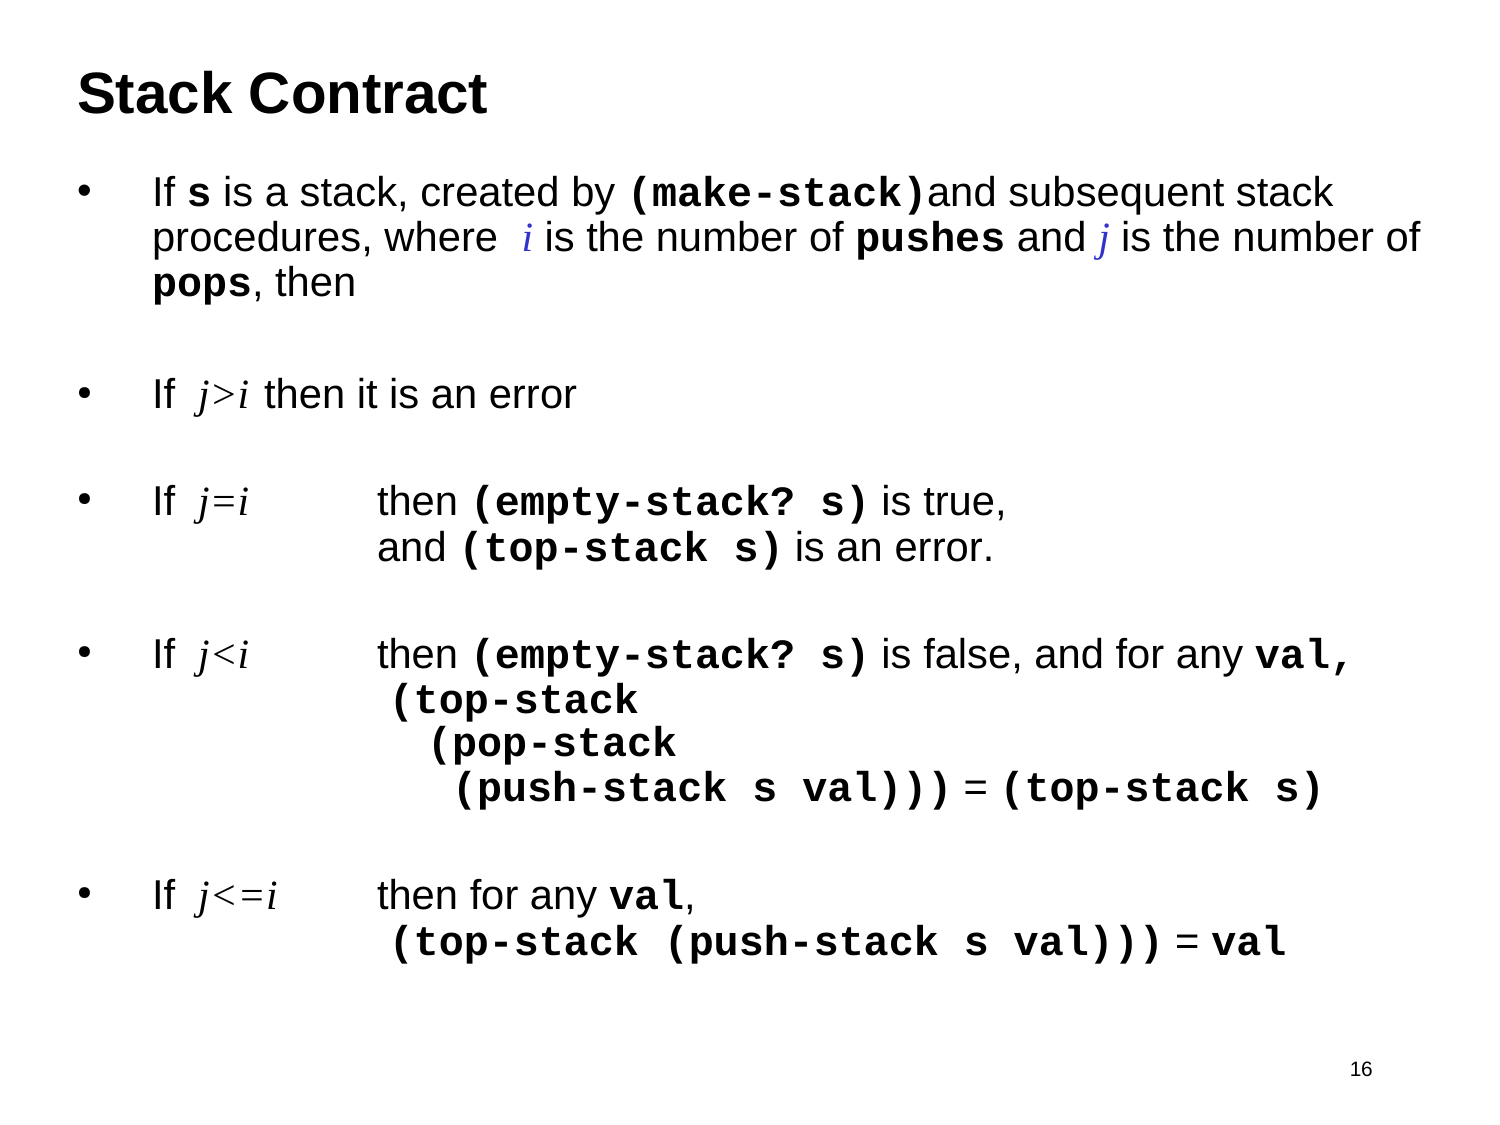

# Stack Contract
If s is a stack, created by (make-stack)and subsequent stack procedures, where i is the number of pushes and j is the number of pops, then
If j>i 	then it is an error
If j=i 	then (empty-stack? s) is true,
		and (top-stack s) is an error.
If j<i 	then (empty-stack? s) is false, and for any val,
		 (top-stack
		 (pop-stack
		 (push-stack s val))) = (top-stack s)
If j<=i 	then for any val,
		 (top-stack (push-stack s val))) = val
16